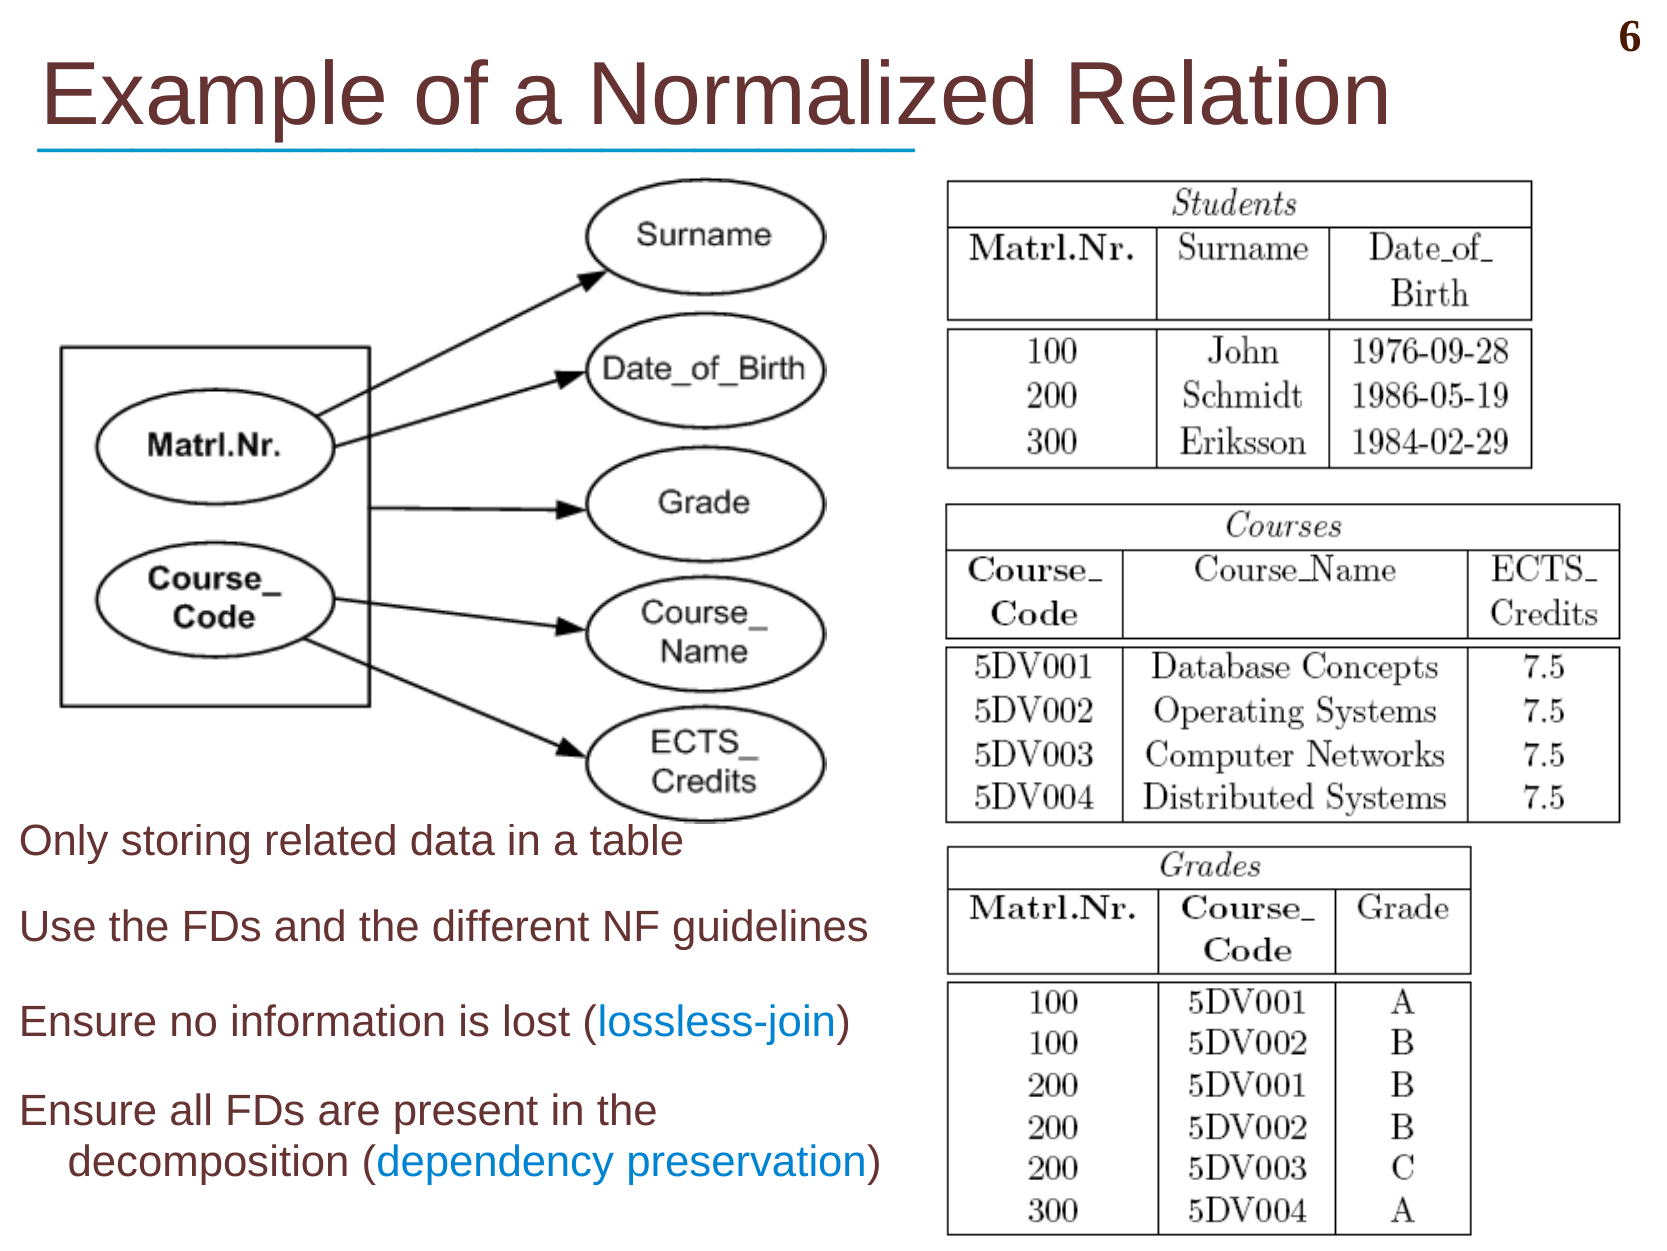

6
# Example of a Normalized Relation
____________________________
Only storing related data in a table
Use the FDs and the different NF guidelines
Ensure no information is lost (lossless-join)‏
Ensure all FDs are present in the
 decomposition (dependency preservation)‏